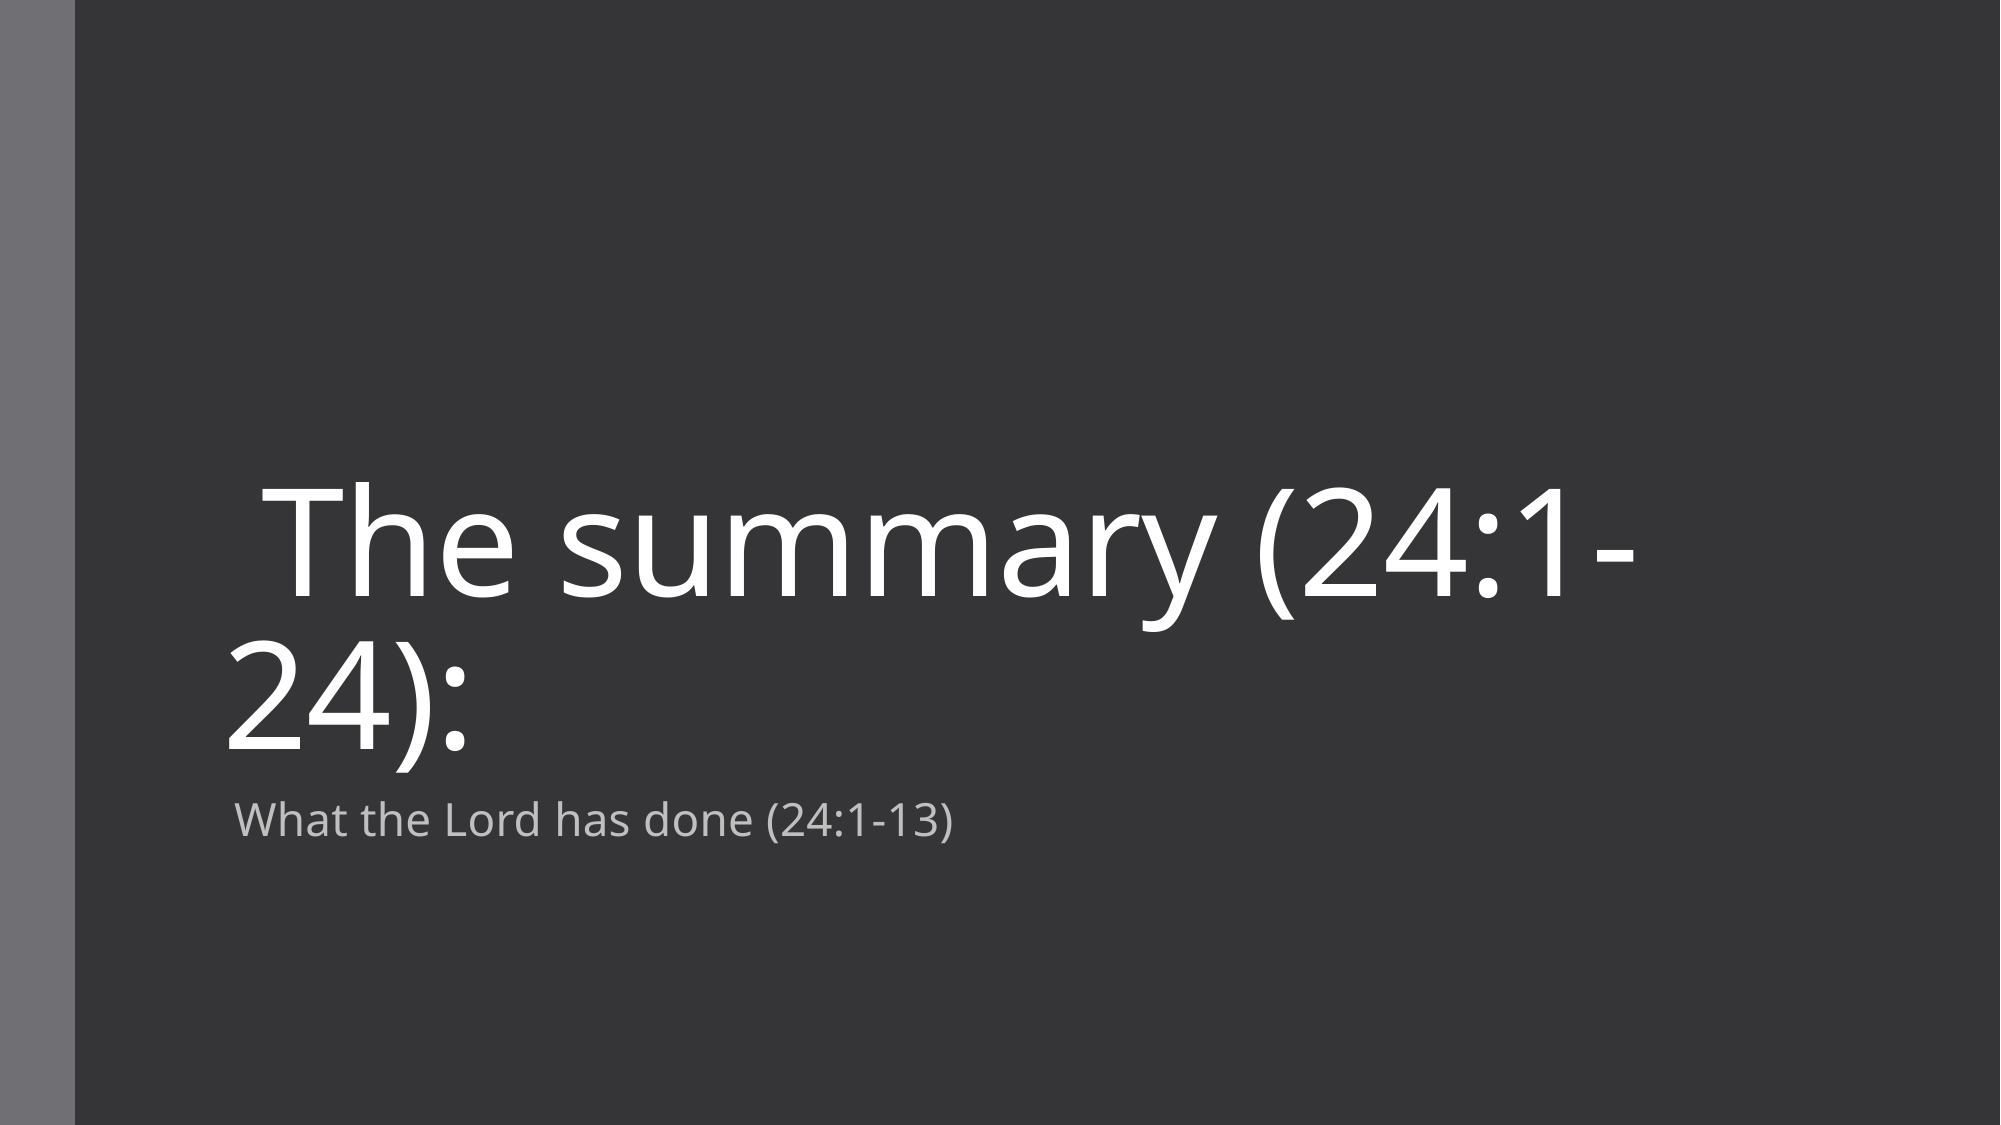

# The summary (24:1-24):
 What the Lord has done (24:1-13)